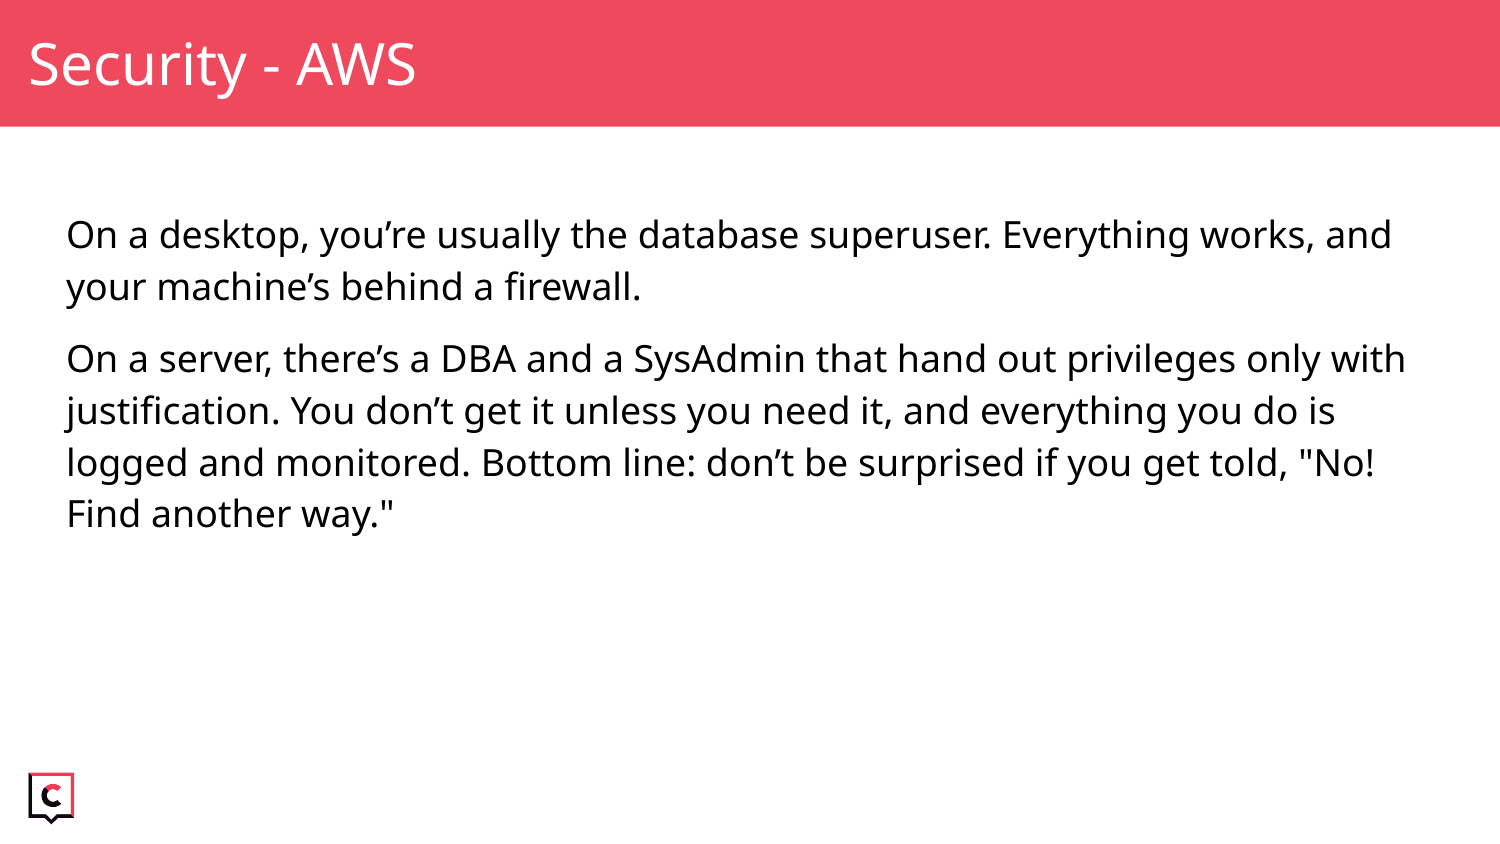

# Security - AWS
On a desktop, you’re usually the database superuser. Everything works, and your machine’s behind a firewall.
On a server, there’s a DBA and a SysAdmin that hand out privileges only with justification. You don’t get it unless you need it, and everything you do is logged and monitored. Bottom line: don’t be surprised if you get told, "No! Find another way."